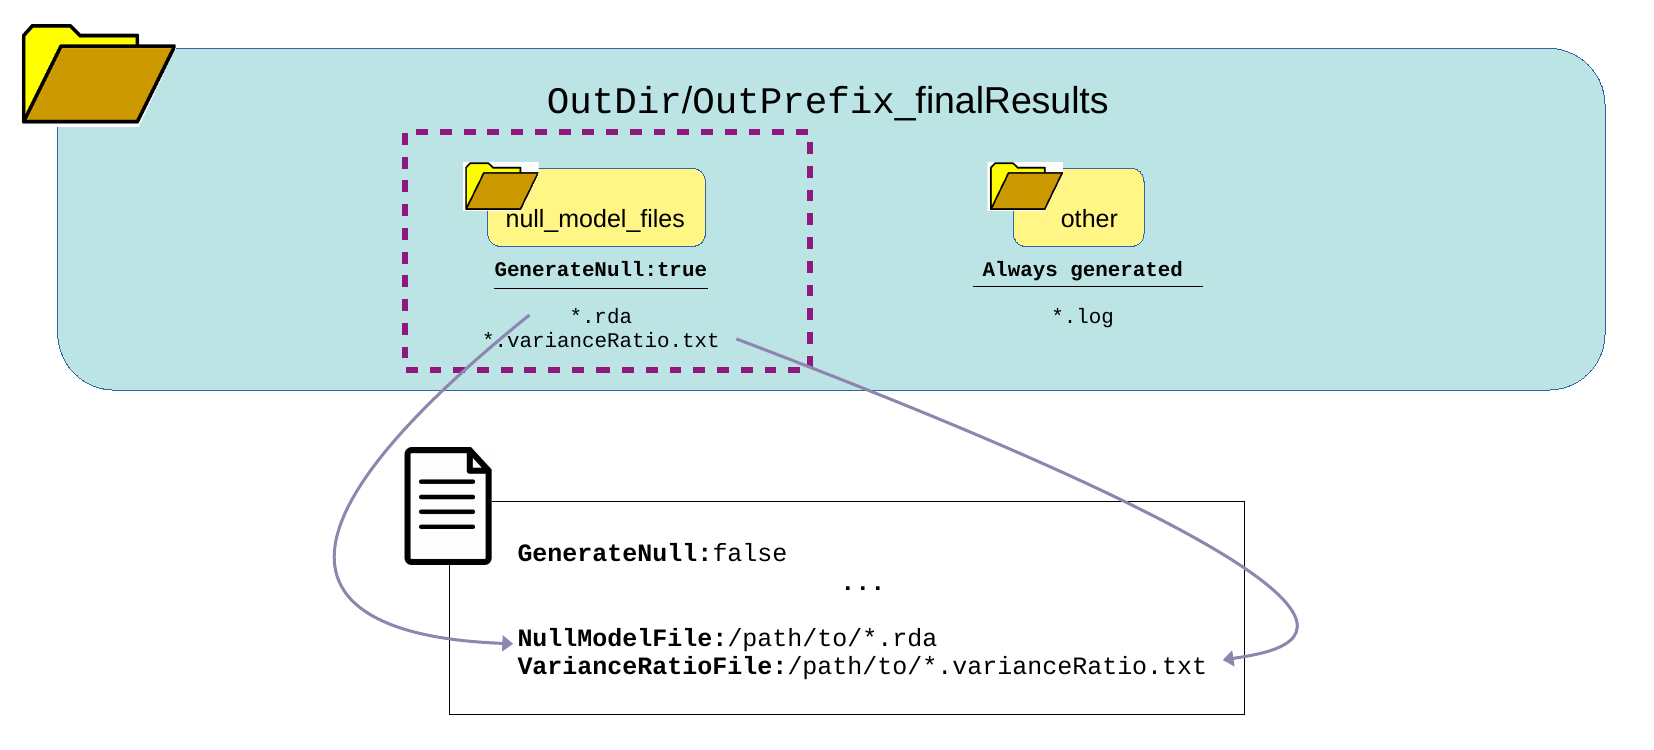

OutDir/OutPrefix_finalResults
null_model_files
other
Always generated
*.log
GenerateNull:true
*.rda
*.varianceRatio.txt
GenerateNull:false
...
NullModelFile:/path/to/*.rda
VarianceRatioFile:/path/to/*.varianceRatio.txt